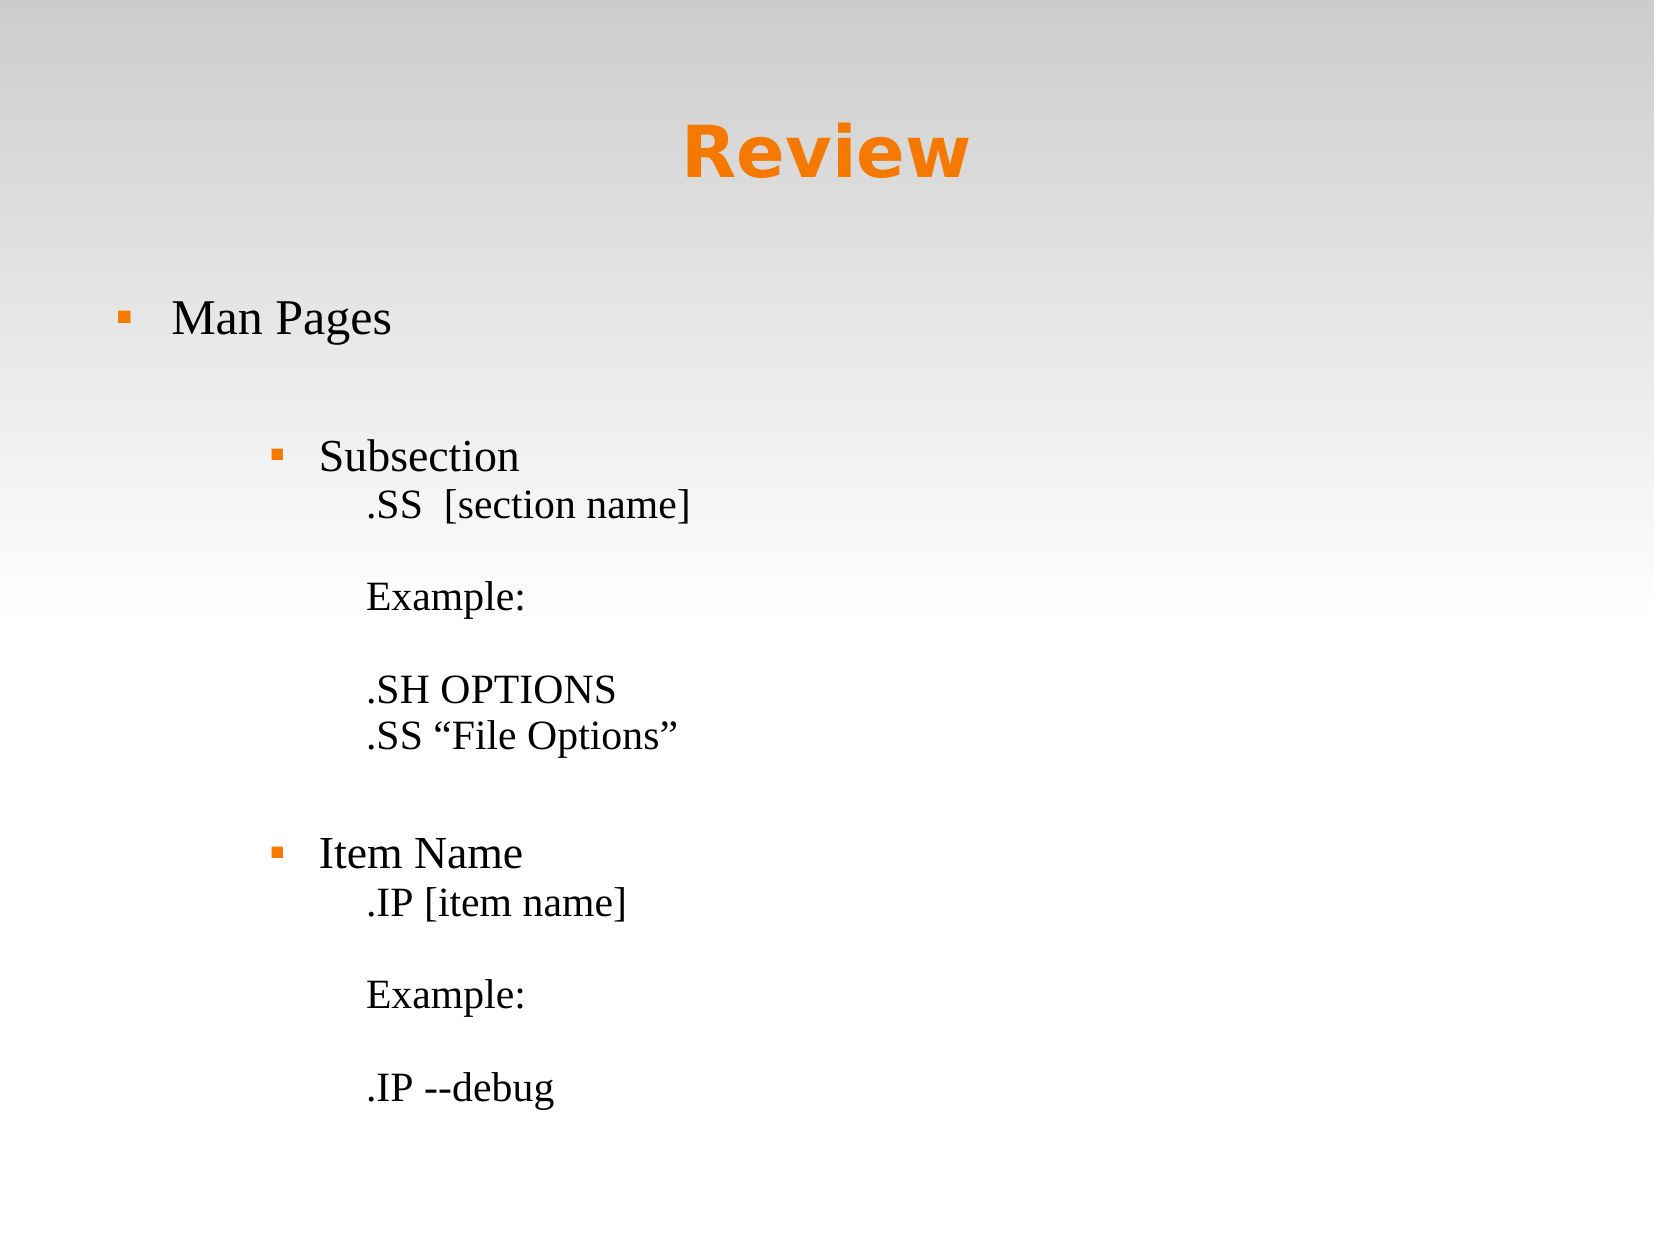

# Review
Man Pages
Subsection
.SS [section name]
Example:
.SH OPTIONS
.SS “File Options”
Item Name
.IP [item name]
Example:
.IP --debug